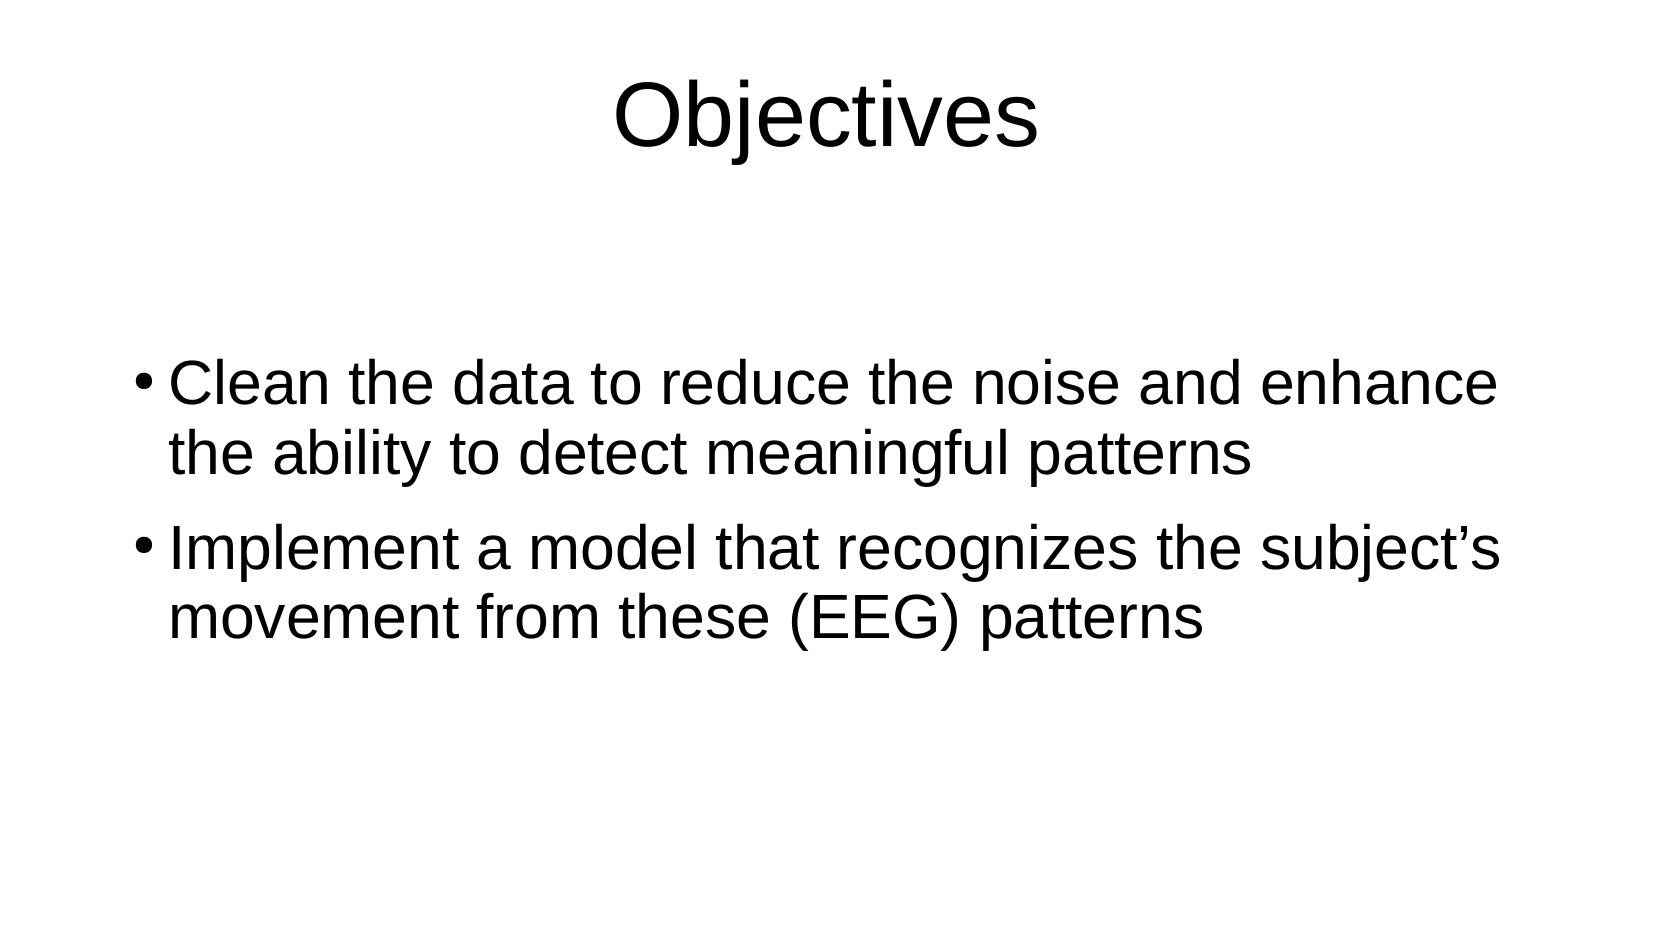

# Objectives
Clean the data to reduce the noise and enhance the ability to detect meaningful patterns
Implement a model that recognizes the subject’s movement from these (EEG) patterns